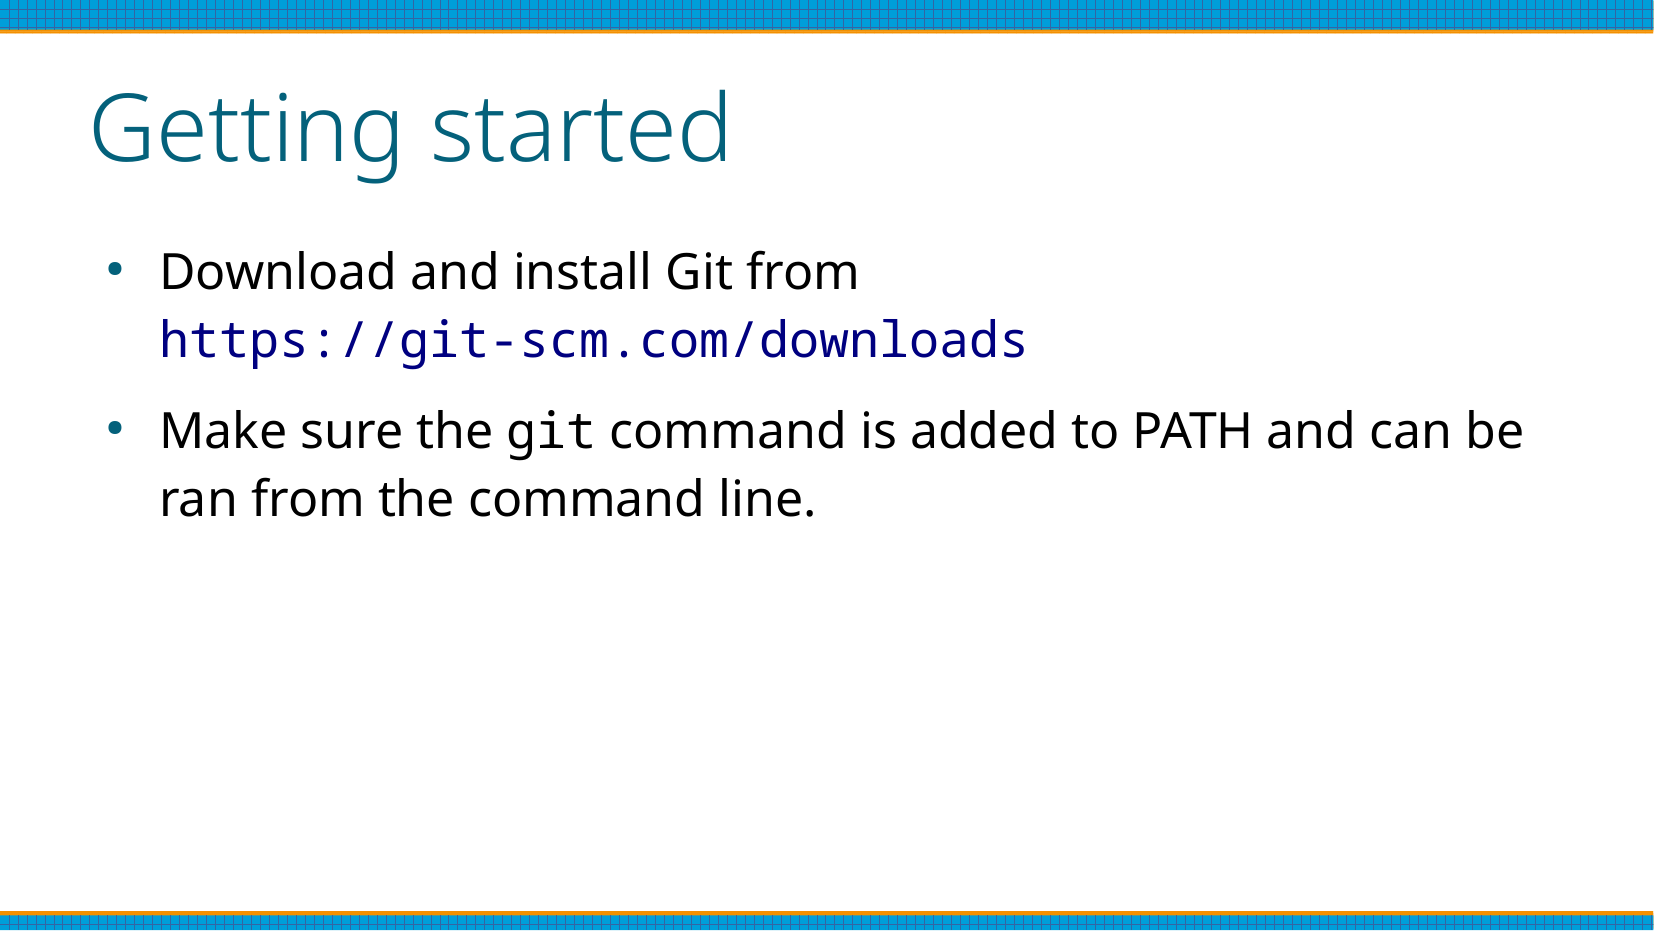

# Getting started
Download and install Git from https://git-scm.com/downloads
Make sure the git command is added to PATH and can be ran from the command line.